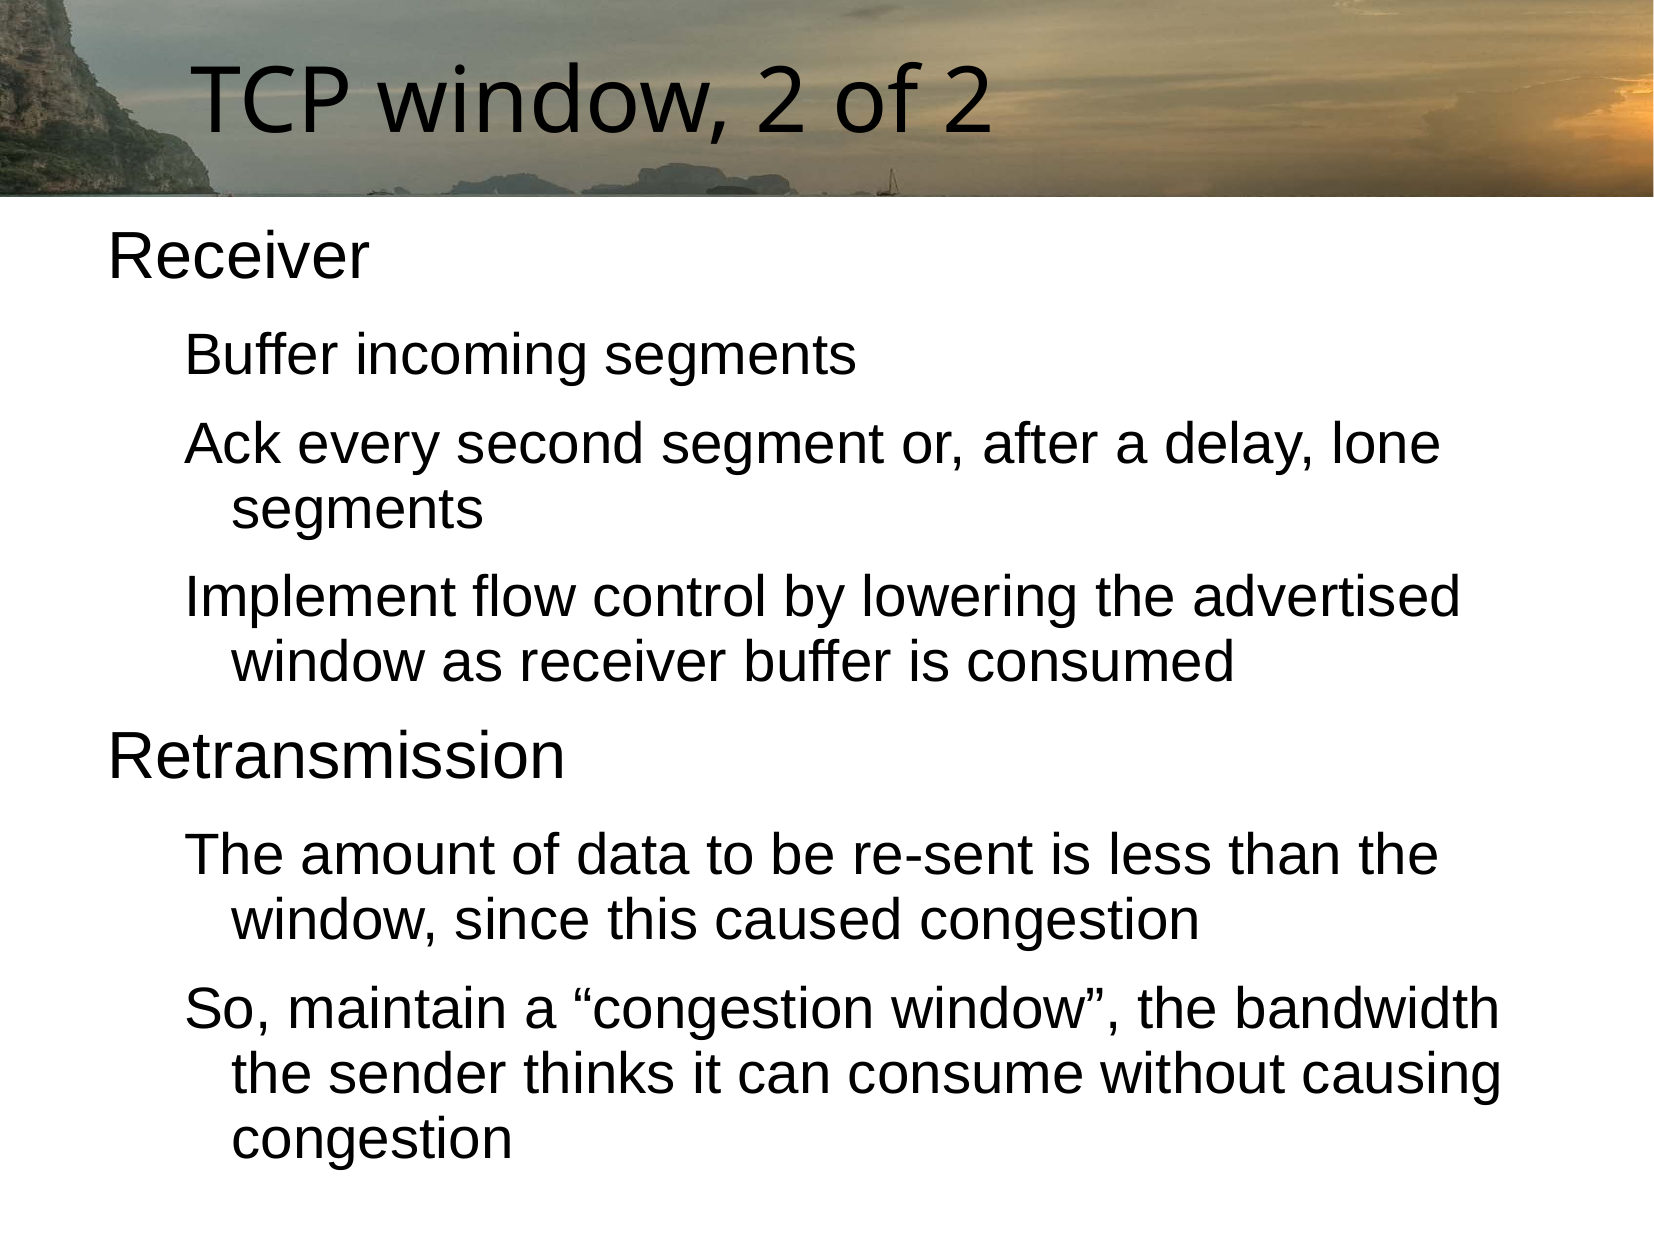

# TCP window, 2 of 2
Receiver
Buffer incoming segments
Ack every second segment or, after a delay, lone segments
Implement flow control by lowering the advertised window as receiver buffer is consumed
Retransmission
The amount of data to be re-sent is less than the window, since this caused congestion
So, maintain a “congestion window”, the bandwidth the sender thinks it can consume without causing congestion